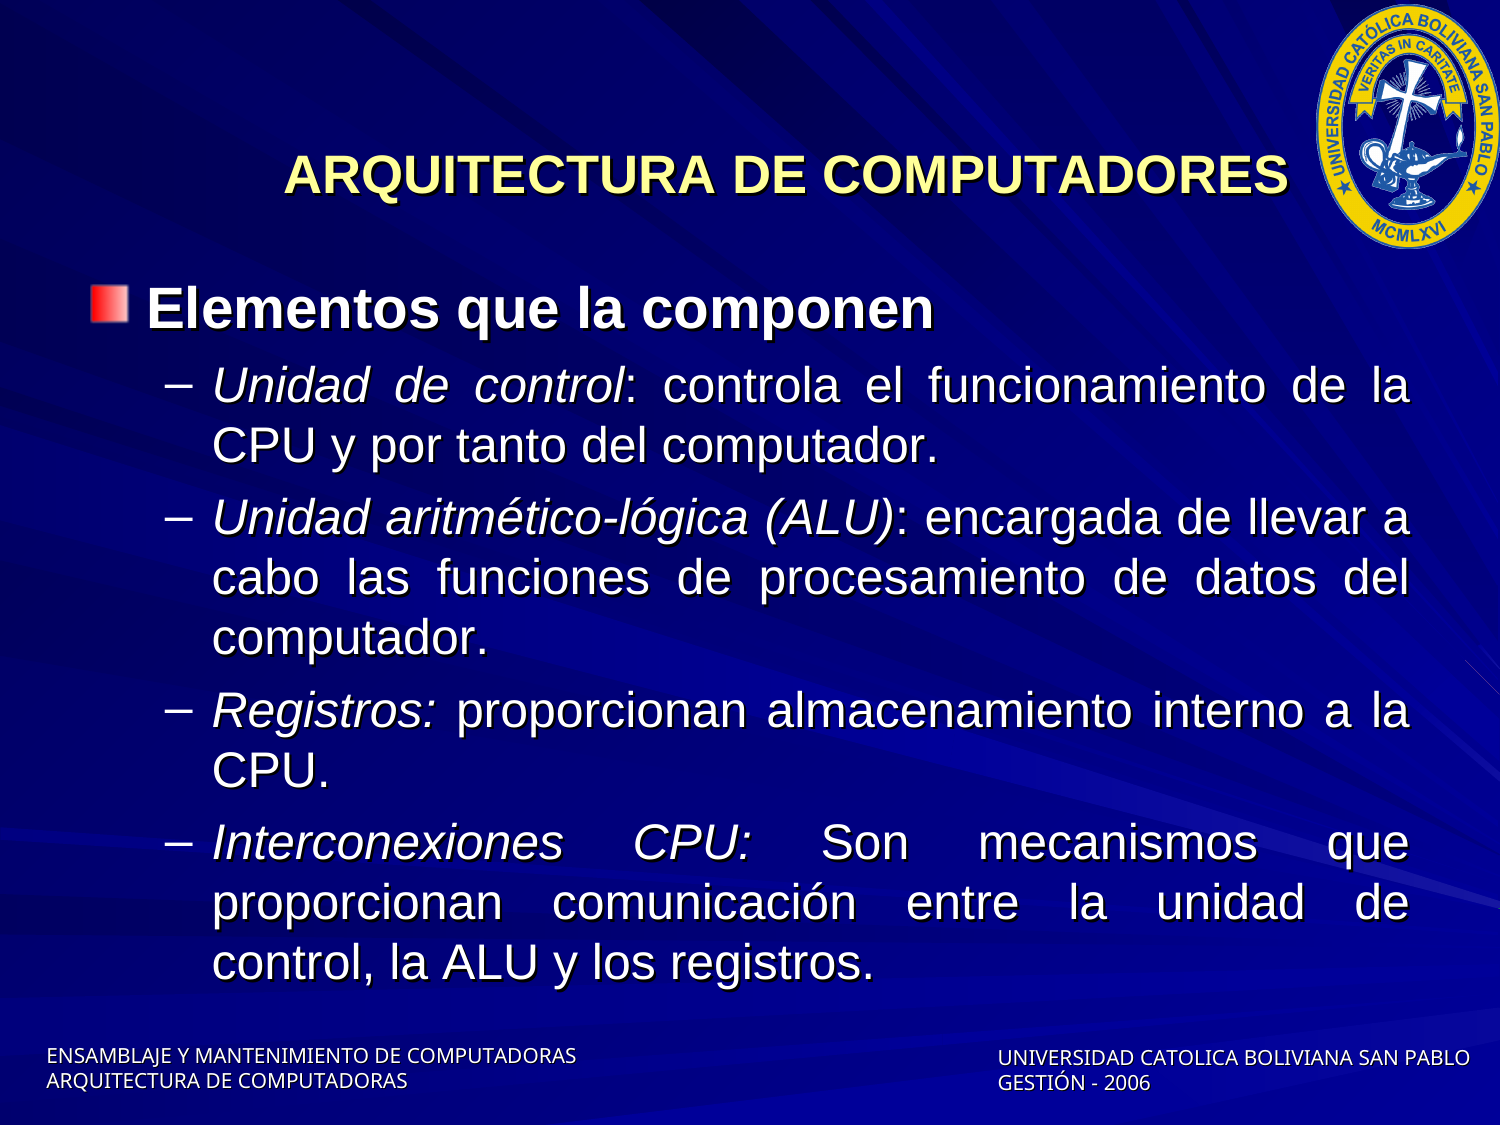

ARQUITECTURA DE COMPUTADORES
#
Elementos que la componen
Unidad de control: controla el funcionamiento de la CPU y por tanto del computador.
Unidad aritmético-lógica (ALU): encargada de llevar a cabo las funciones de procesamiento de datos del computador.
Registros: proporcionan almacenamiento interno a la CPU.
Interconexiones CPU: Son mecanismos que proporcionan comunicación entre la unidad de control, la ALU y los registros.